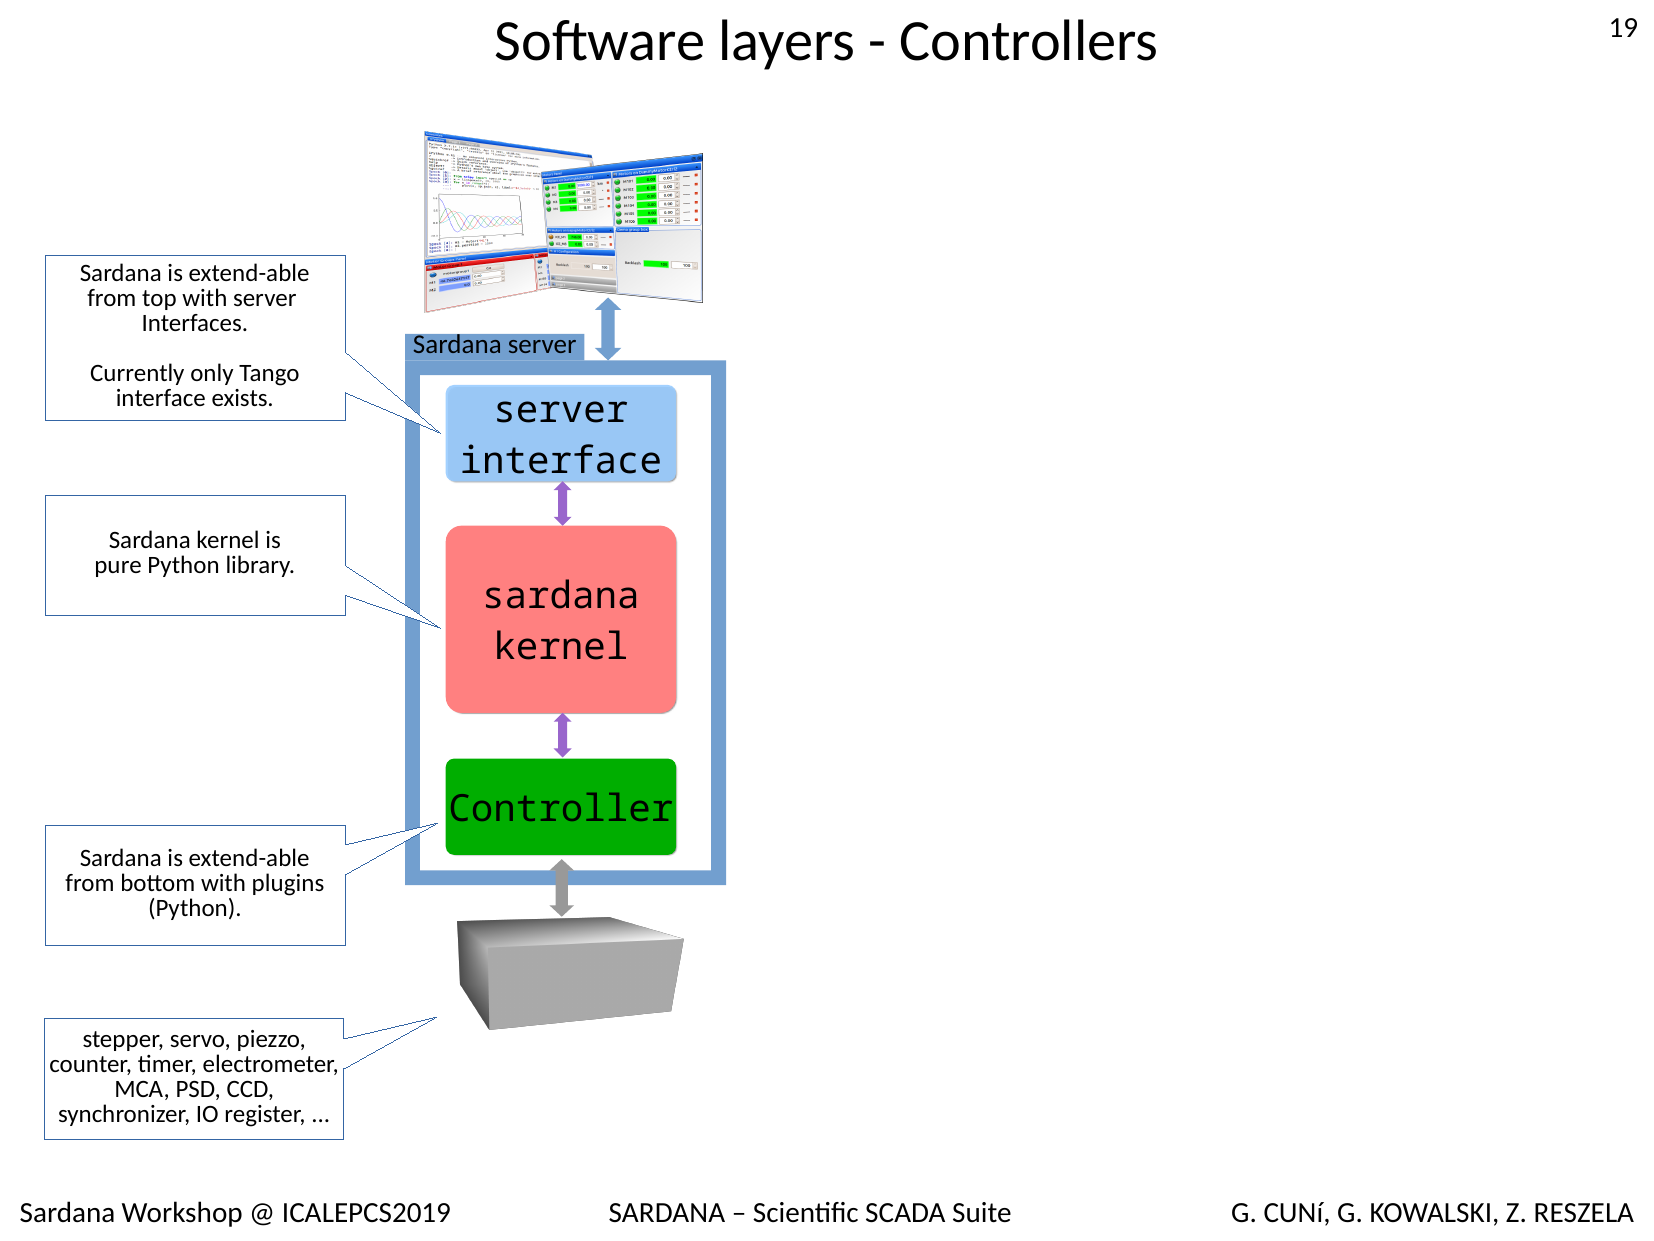

# Software layers - Controllers
19
Sardana is extend-able
from top with server
Interfaces.
Currently only Tango
interface exists.
Sardana server
server
interface
Sardana kernel is
pure Python library.
sardana
kernel
Controller
Sardana is extend-able
from bottom with plugins
(Python).
stepper, servo, piezzo,
counter, timer, electrometer,
MCA, PSD, CCD,
synchronizer, IO register, ...